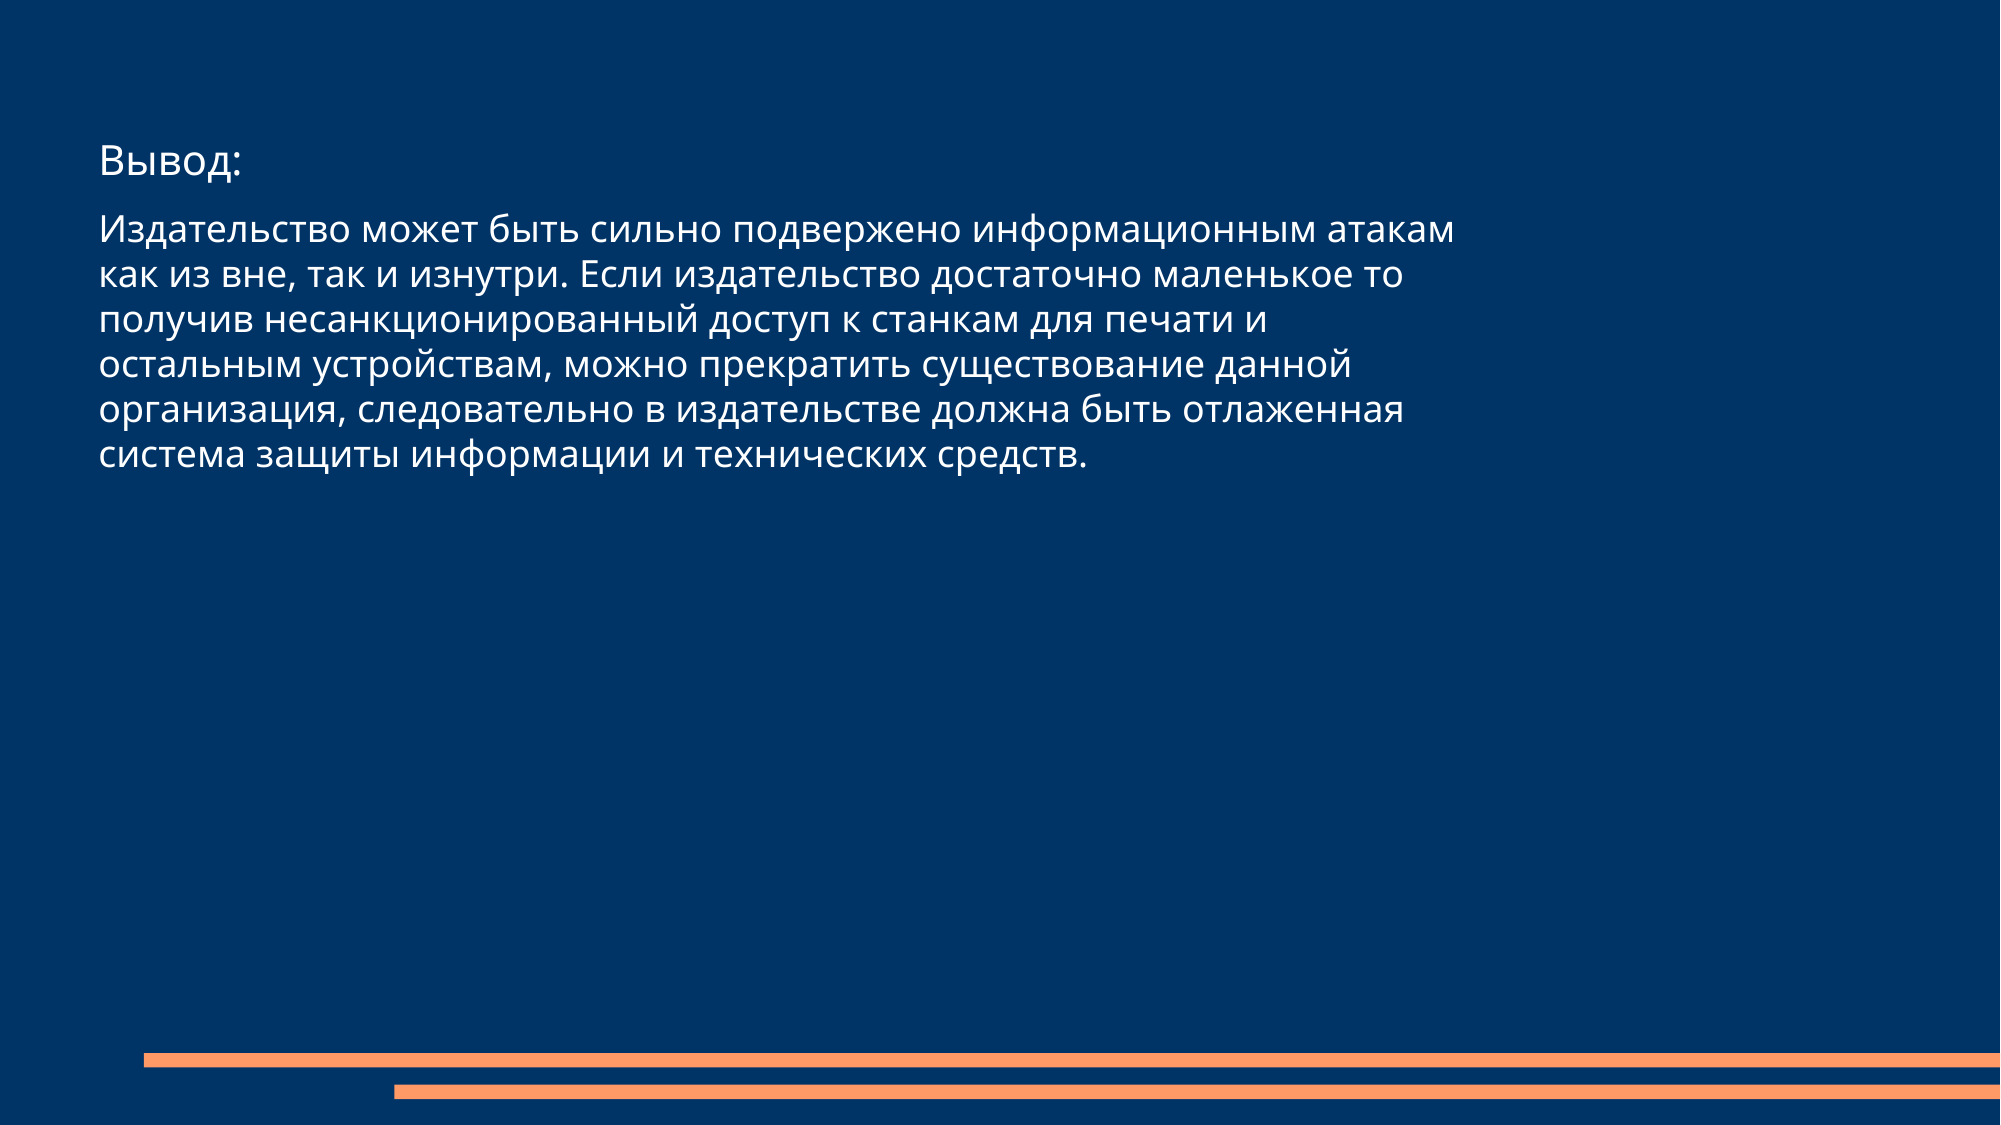

# Вывод:
Издательство может быть сильно подвержено информационным атакам как из вне, так и изнутри. Если издательство достаточно маленькое то получив несанкционированный доступ к станкам для печати и остальным устройствам, можно прекратить существование данной организация, следовательно в издательстве должна быть отлаженная система защиты информации и технических средств.